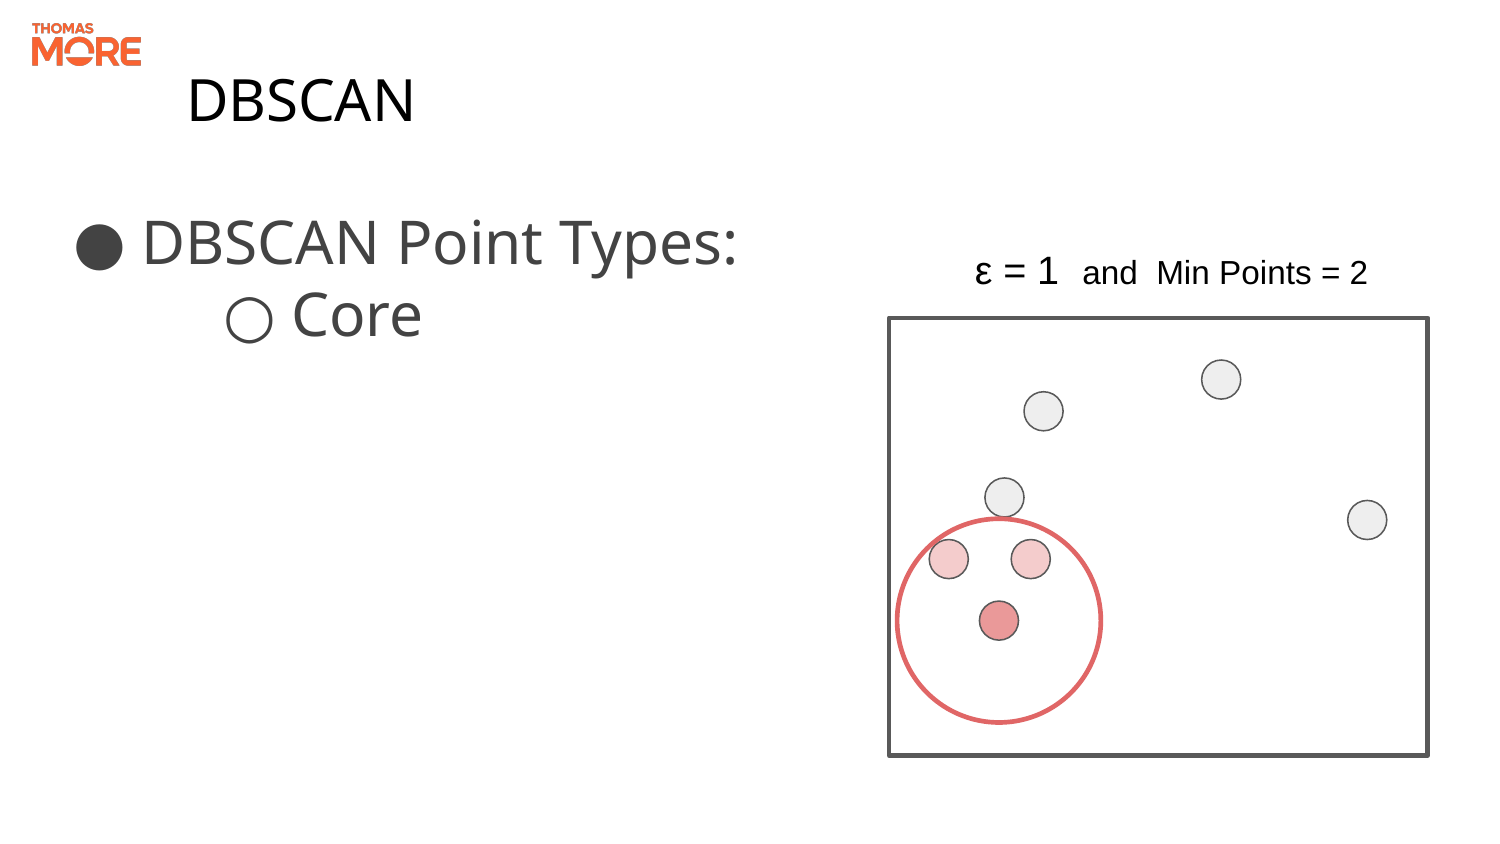

# DBSCAN
DBSCAN Point Types:
Core
ε = 1 and Min Points = 2